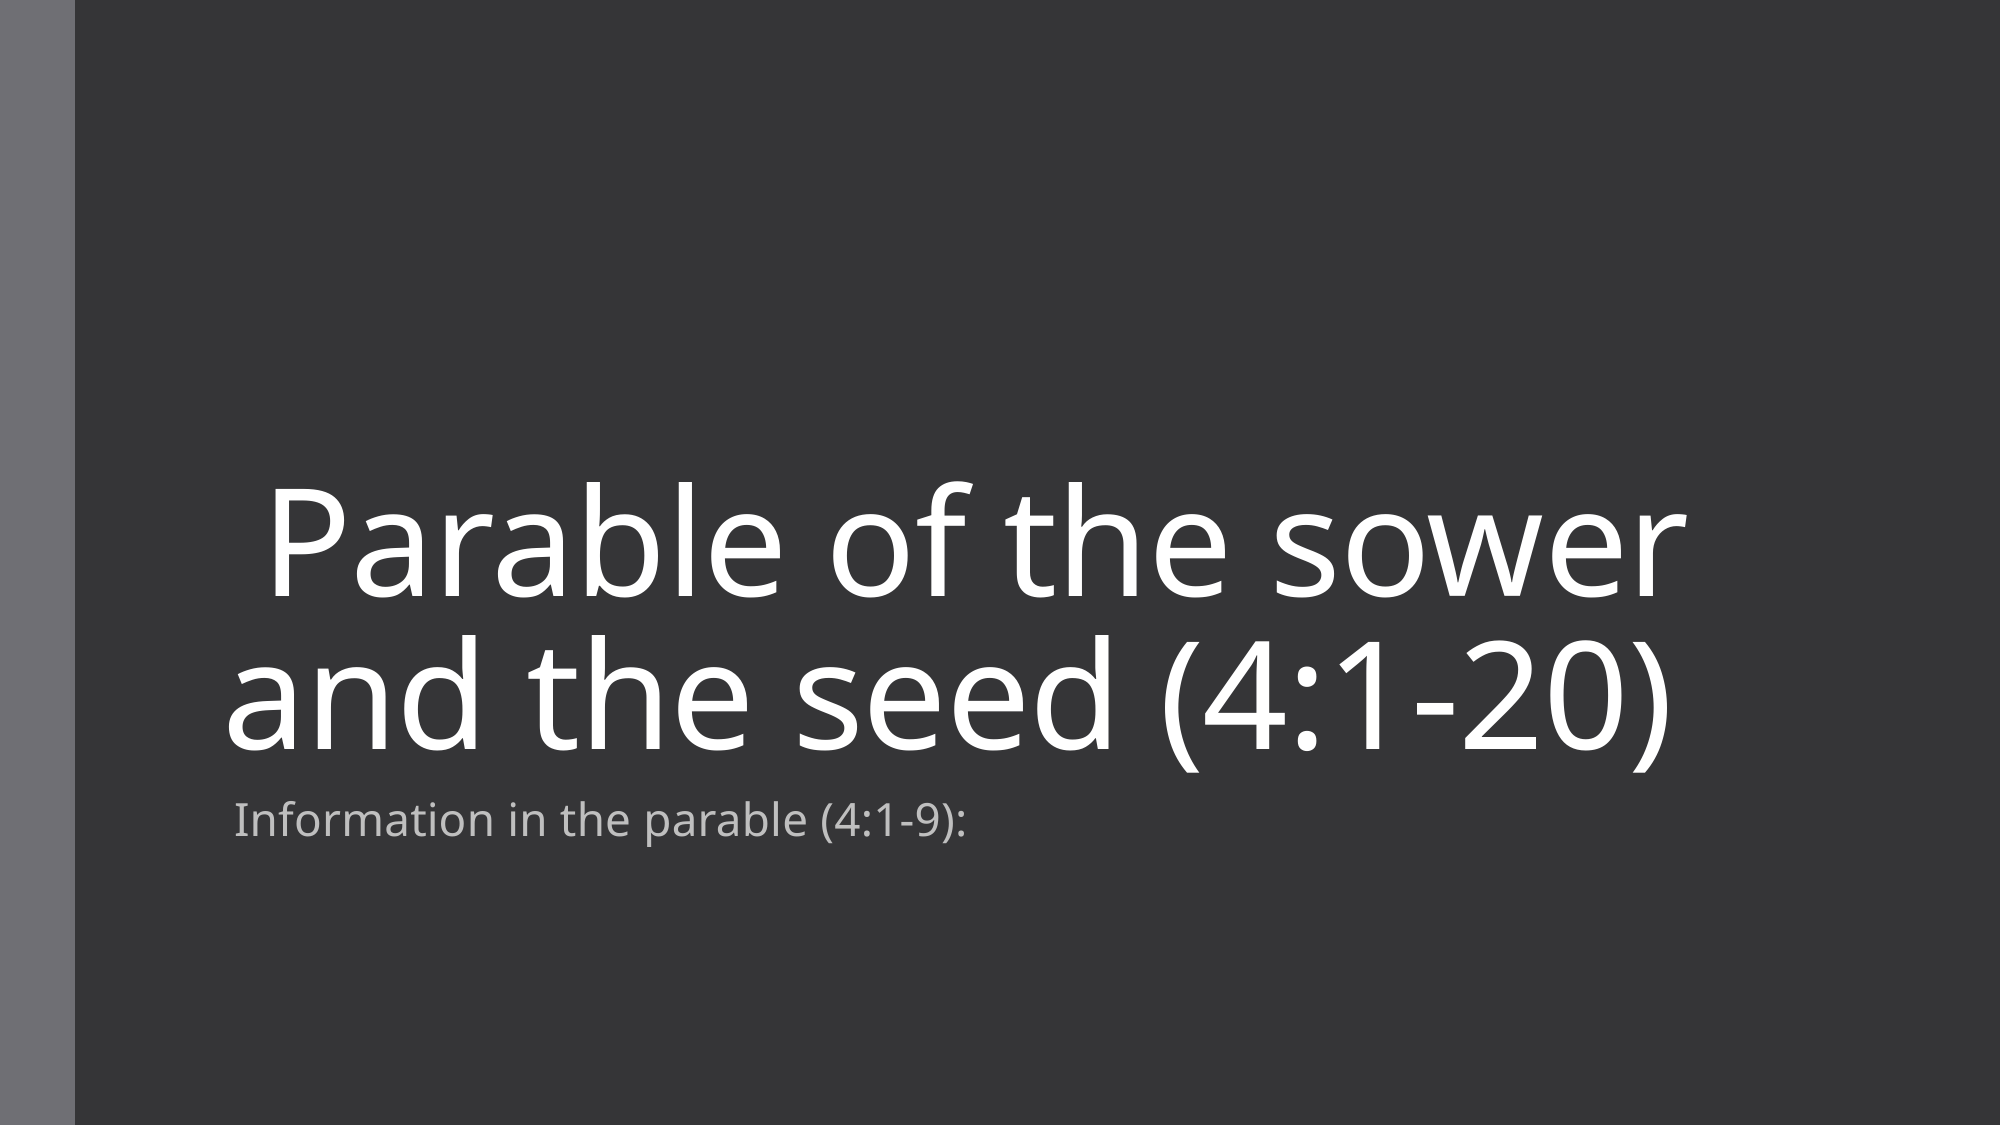

# Parable of the sower and the seed (4:1-20)
 Information in the parable (4:1-9):